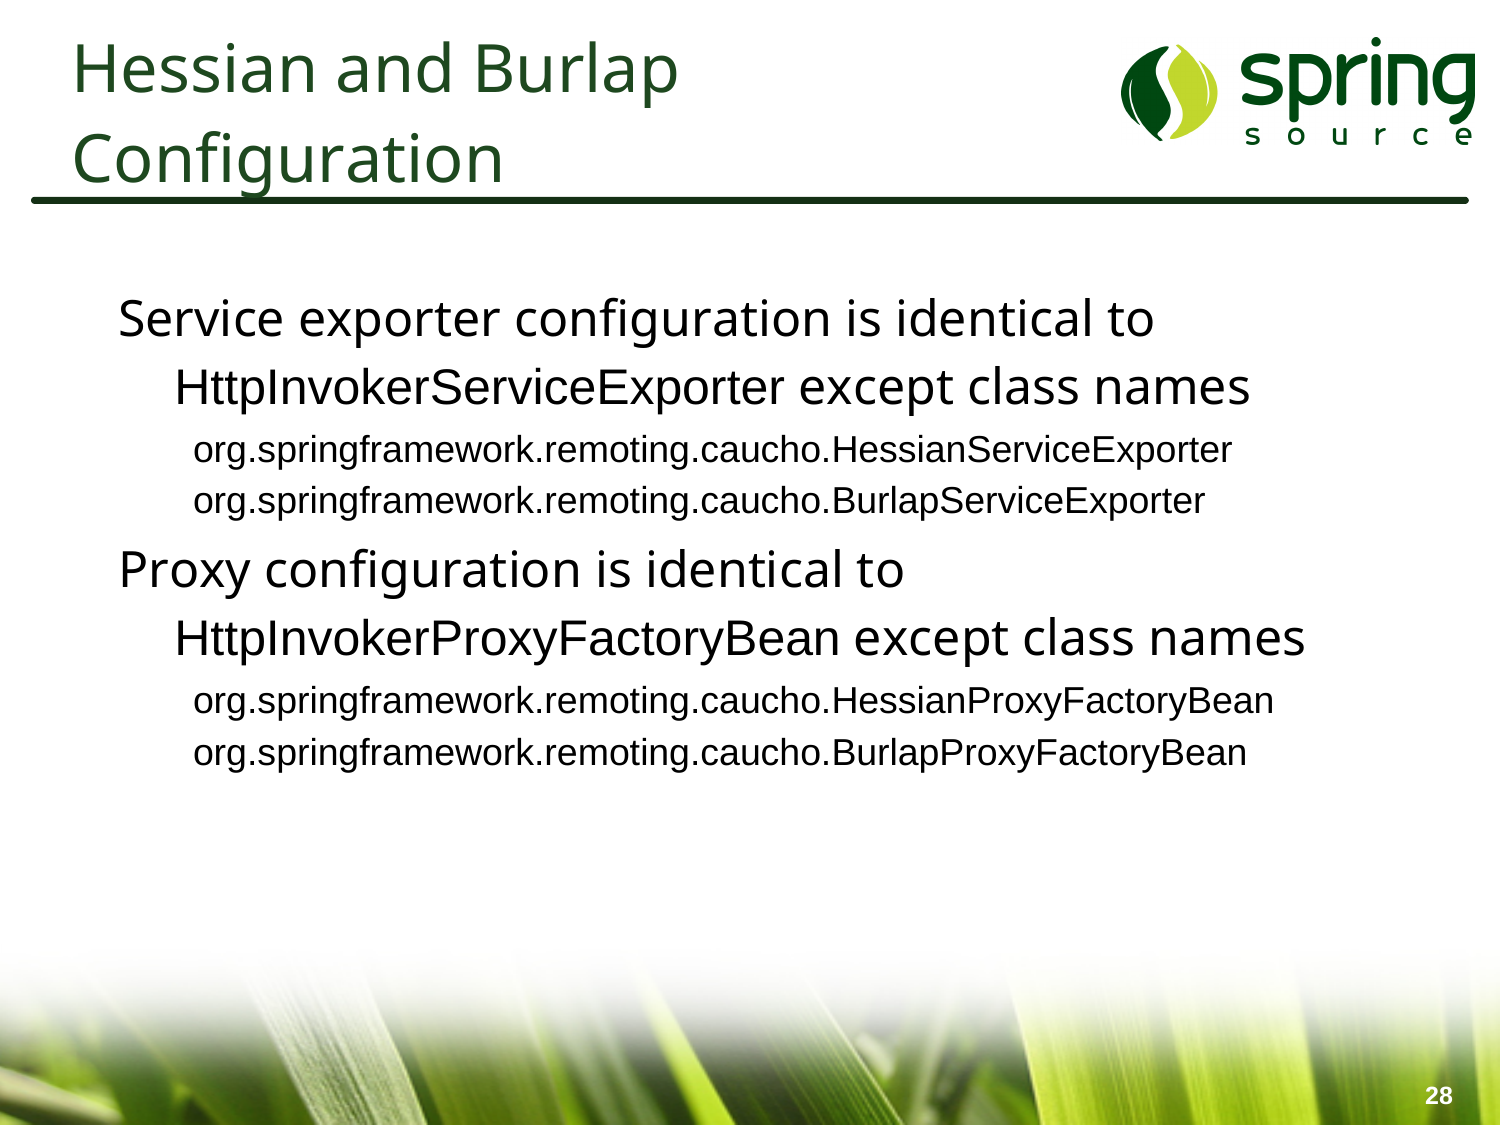

# Hessian and Burlap Configuration
Service exporter configuration is identical to HttpInvokerServiceExporter except class names
org.springframework.remoting.caucho.HessianServiceExporter
org.springframework.remoting.caucho.BurlapServiceExporter
Proxy configuration is identical to HttpInvokerProxyFactoryBean except class names
org.springframework.remoting.caucho.HessianProxyFactoryBean
org.springframework.remoting.caucho.BurlapProxyFactoryBean